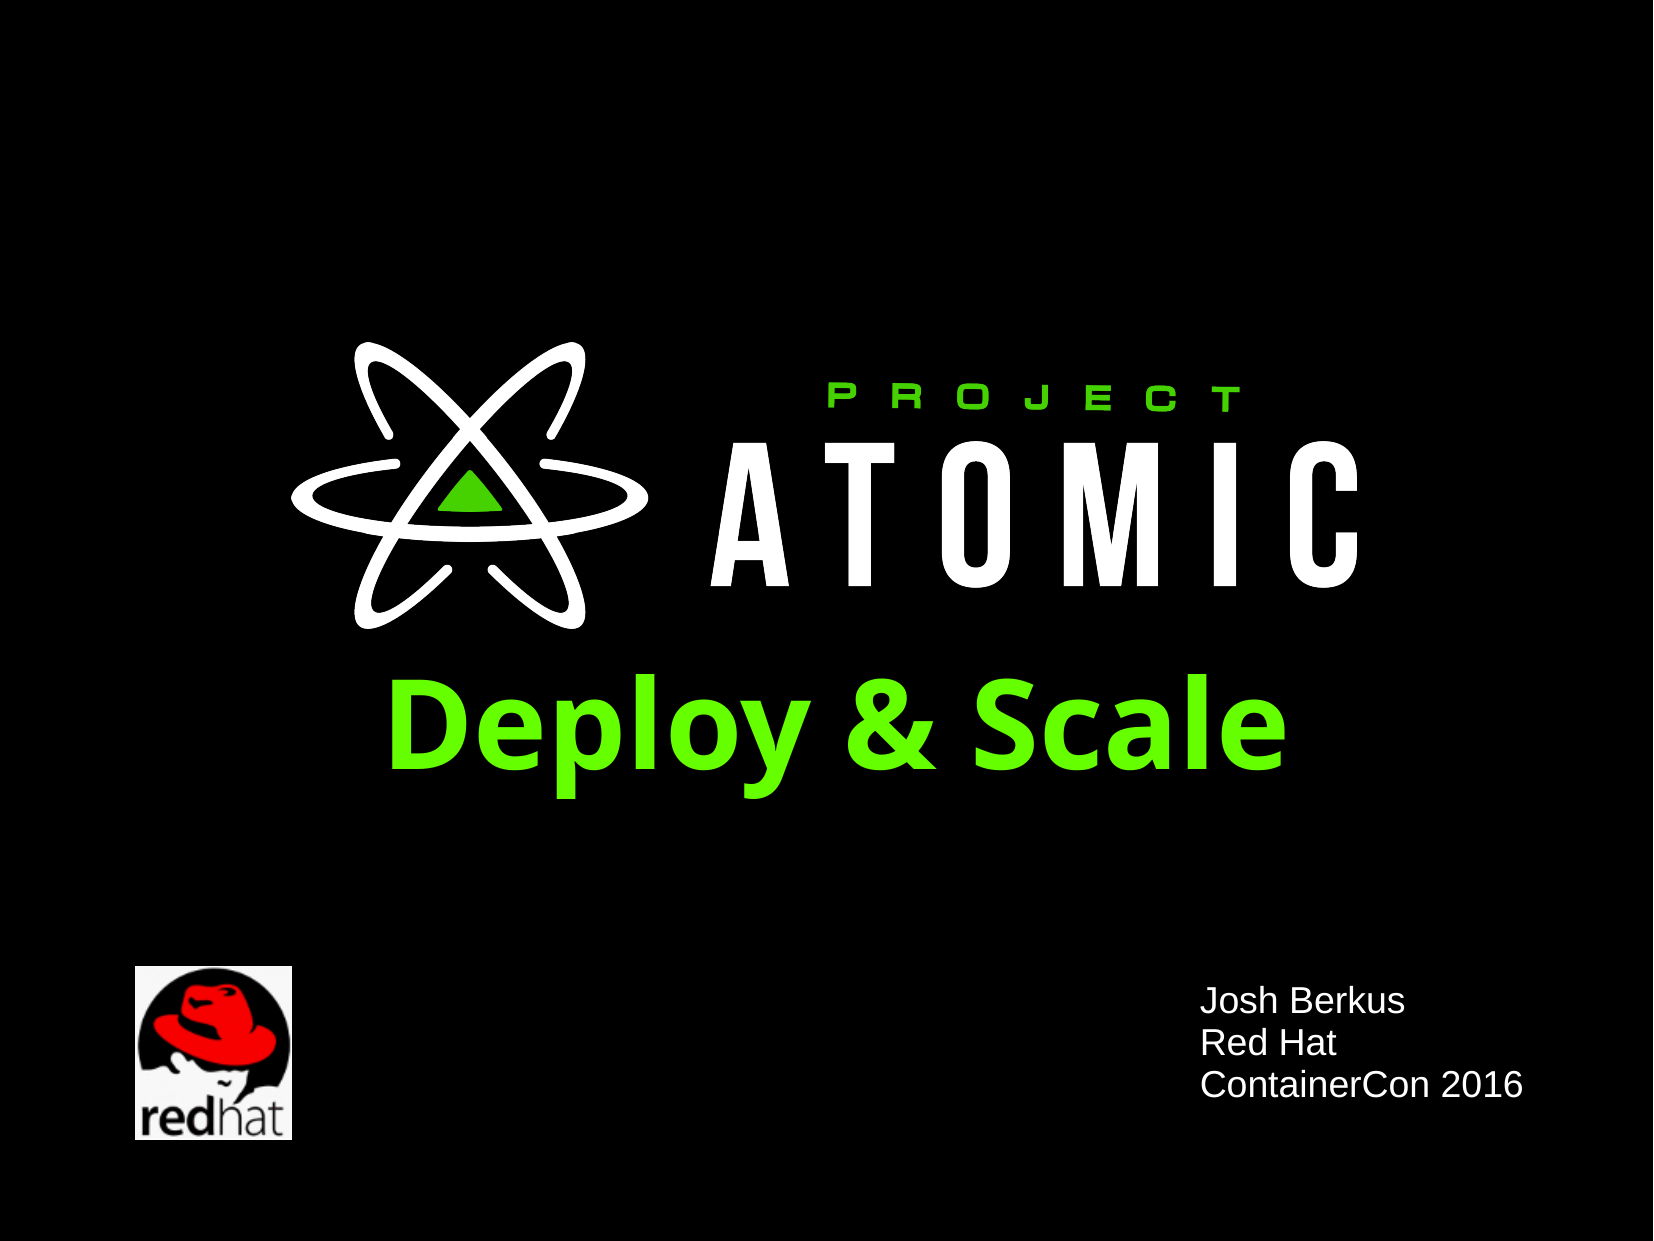

# Deploy & Scale
Josh Berkus
Red Hat
ContainerCon 2016